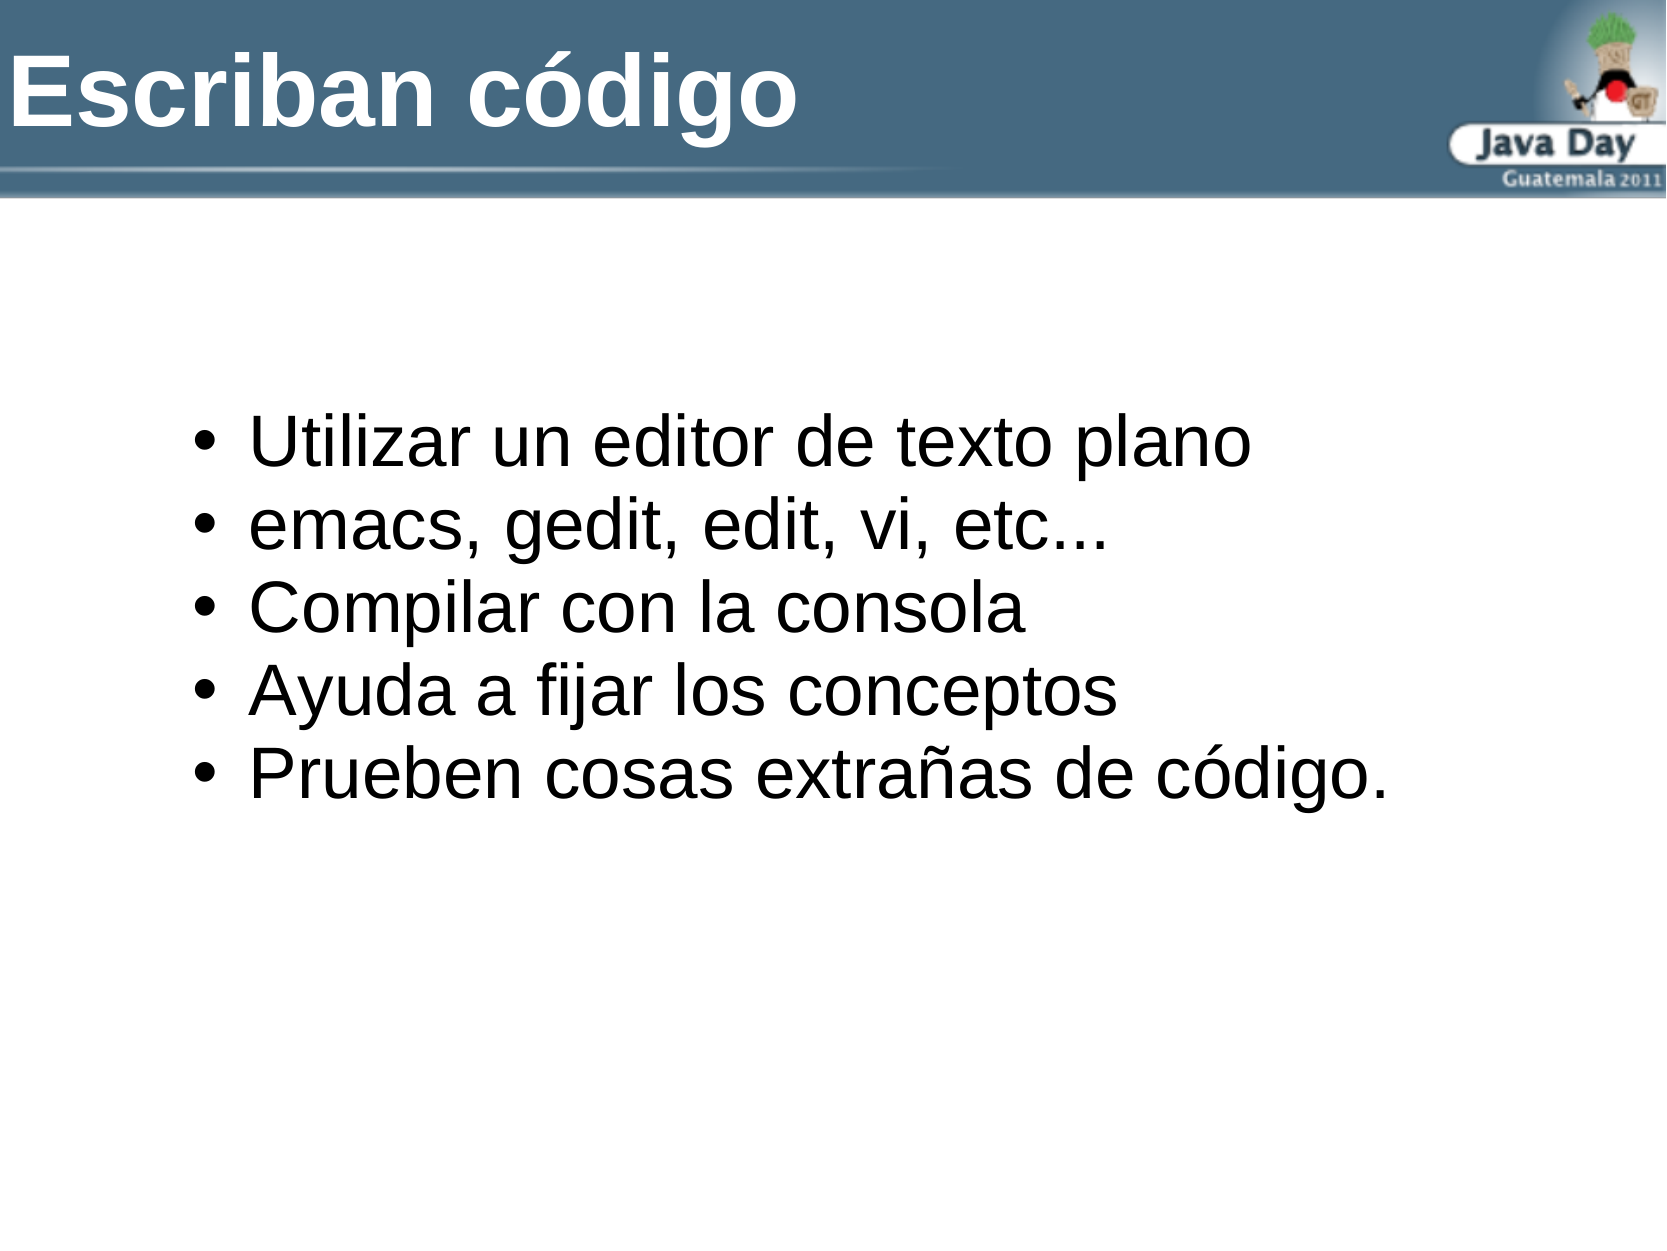

Escriban código
Utilizar un editor de texto plano
emacs, gedit, edit, vi, etc...
Compilar con la consola
Ayuda a fijar los conceptos
Prueben cosas extrañas de código.